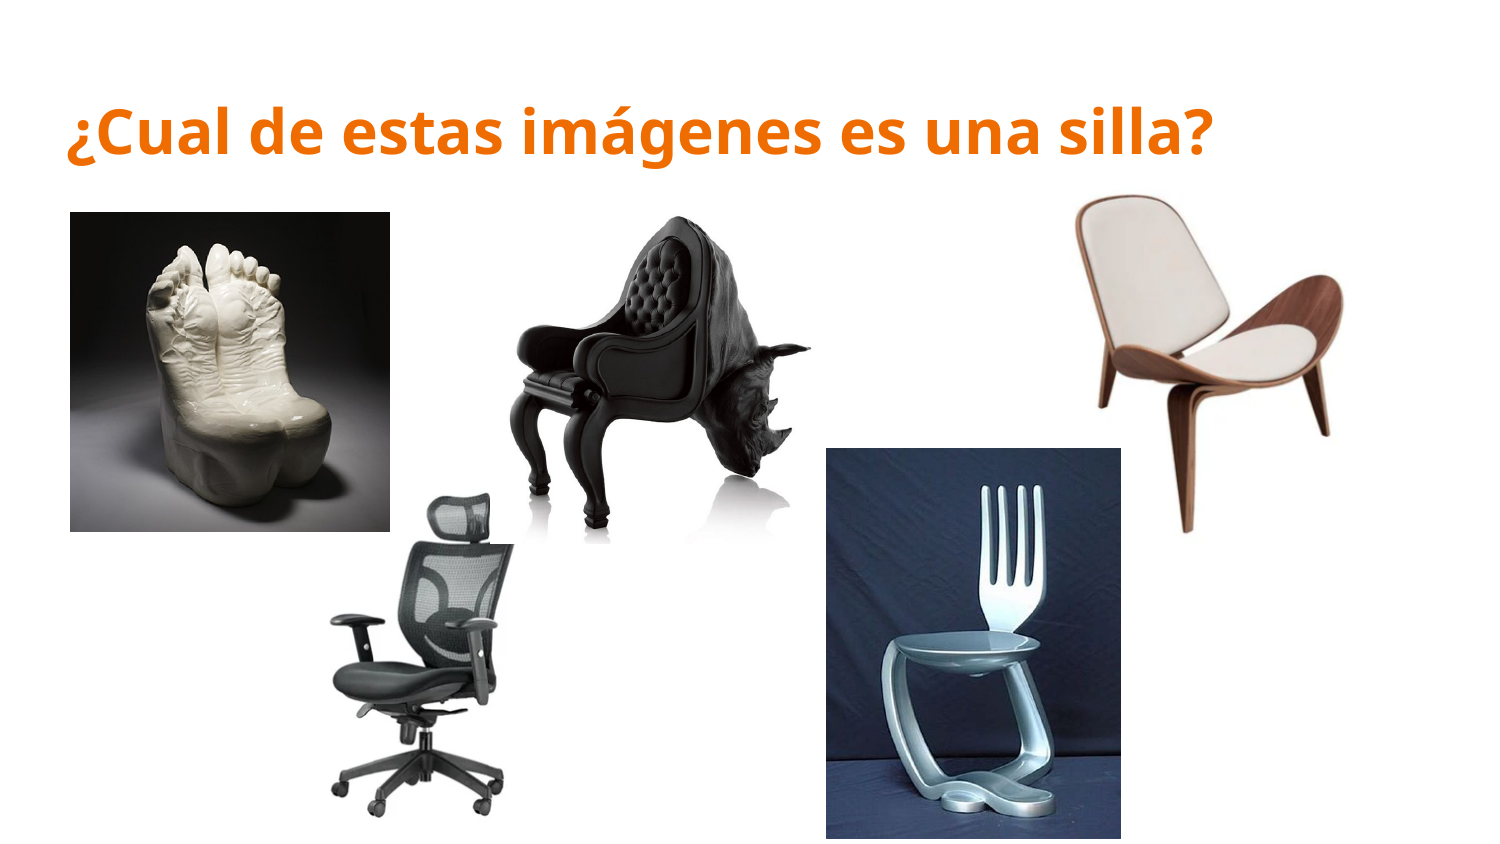

# ¿Cual de estas imágenes es una silla?